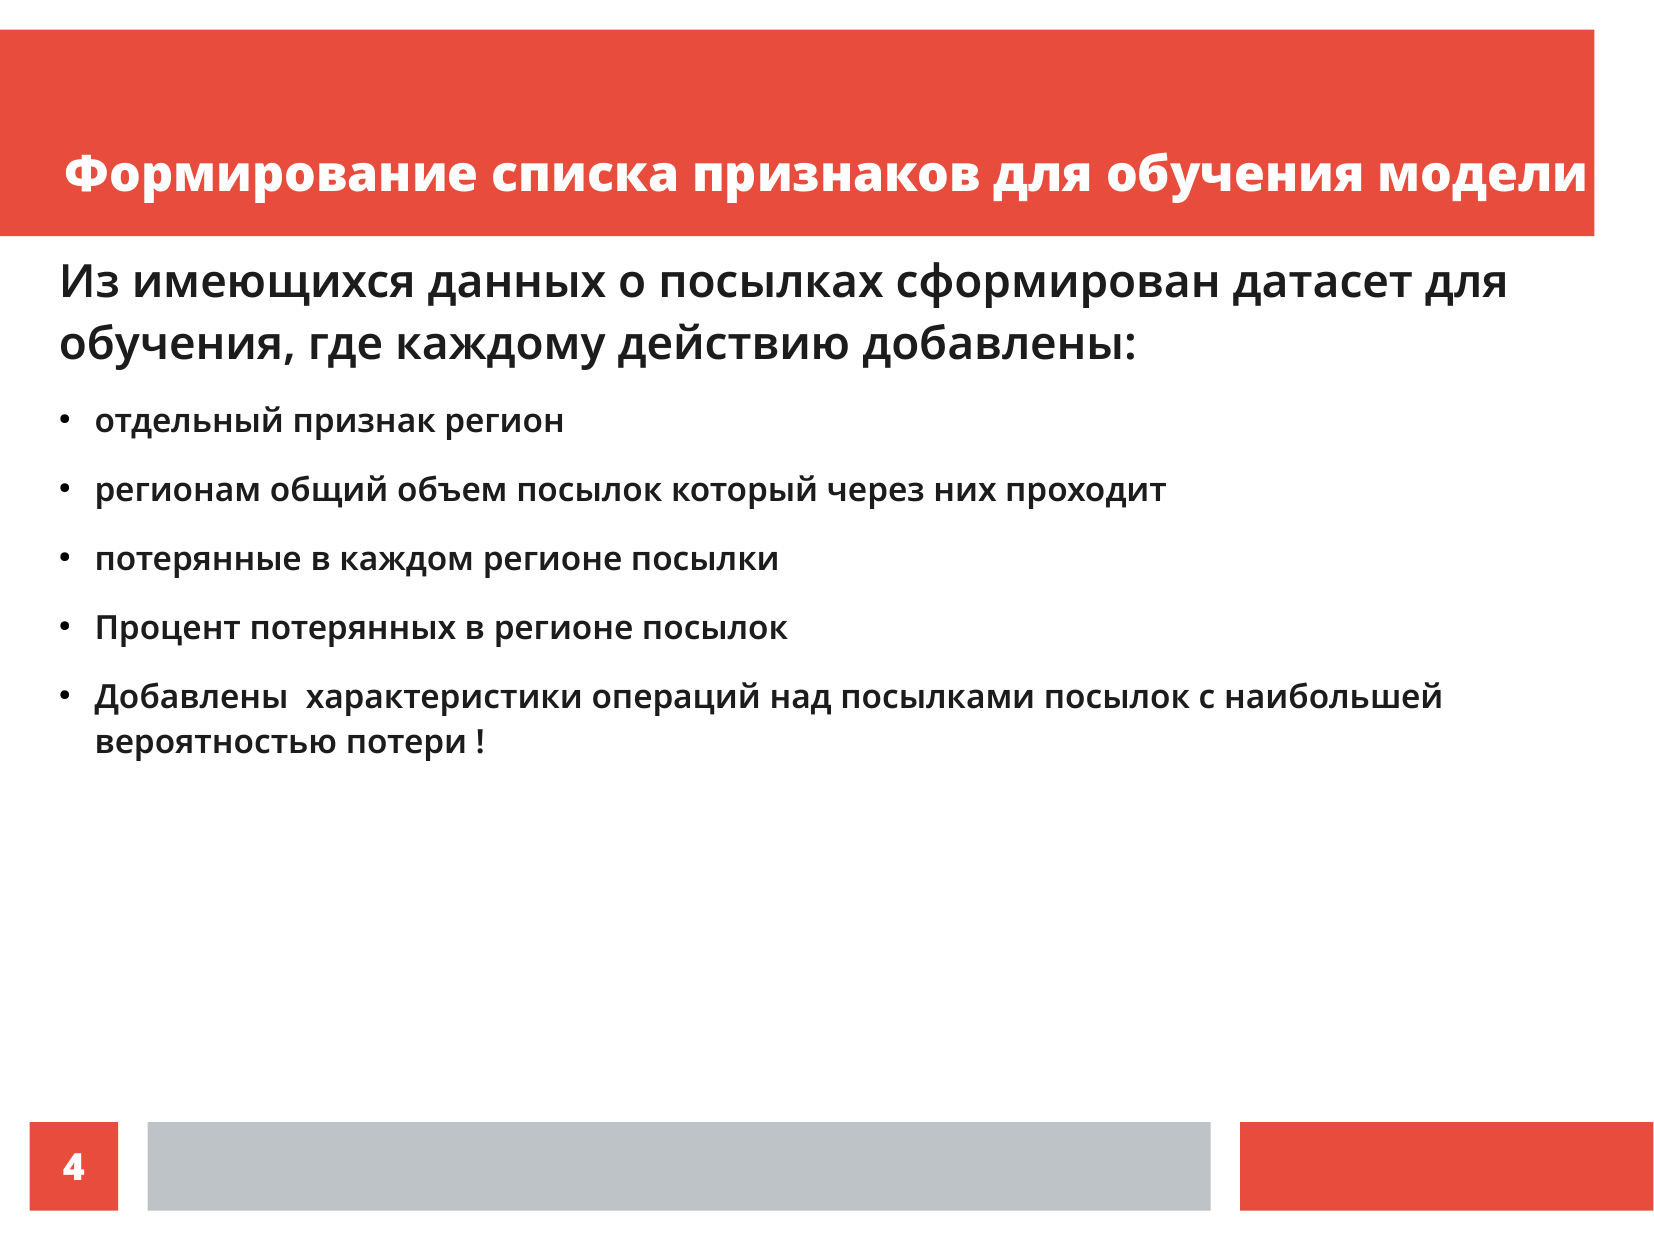

# Формирование списка признаков для обучения модели
Из имеющихся данных о посылках сформирован датасет для обучения, где каждому действию добавлены:
отдельный признак регион
регионам общий объем посылок который через них проходит
потерянные в каждом регионе посылки
Процент потерянных в регионе посылок
Добавлены характеристики операций над посылками посылок с наибольшей вероятностью потери !
4